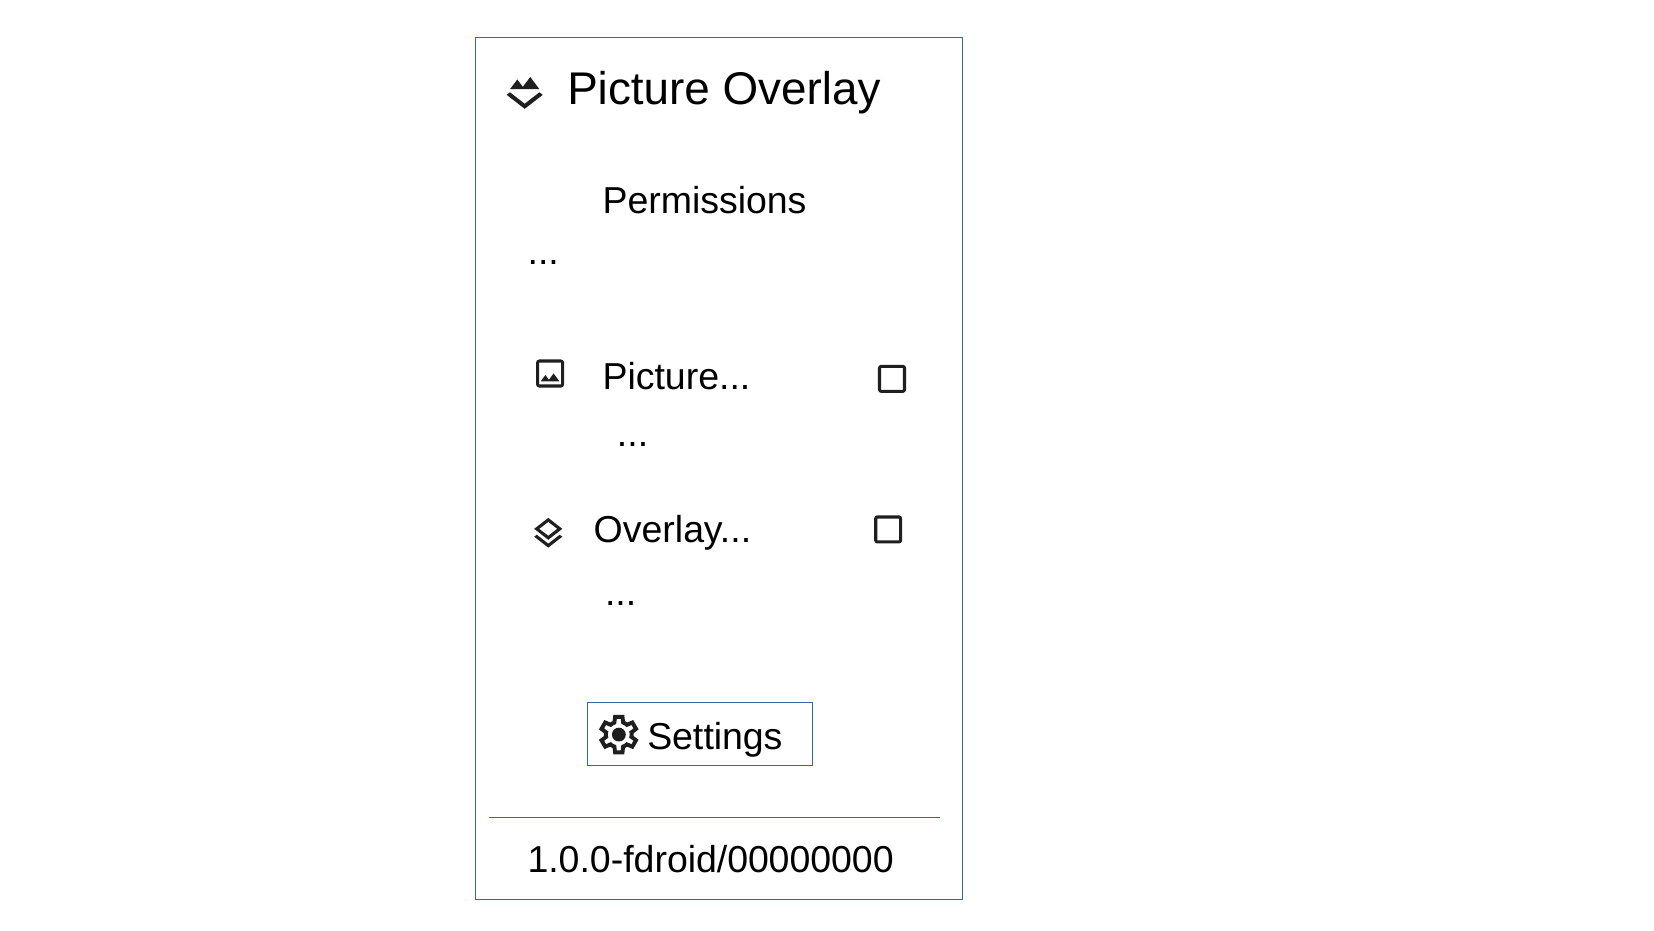

Picture Overlay
Permissions
...
Picture...
...
Overlay...
...
Settings
1.0.0-fdroid/00000000